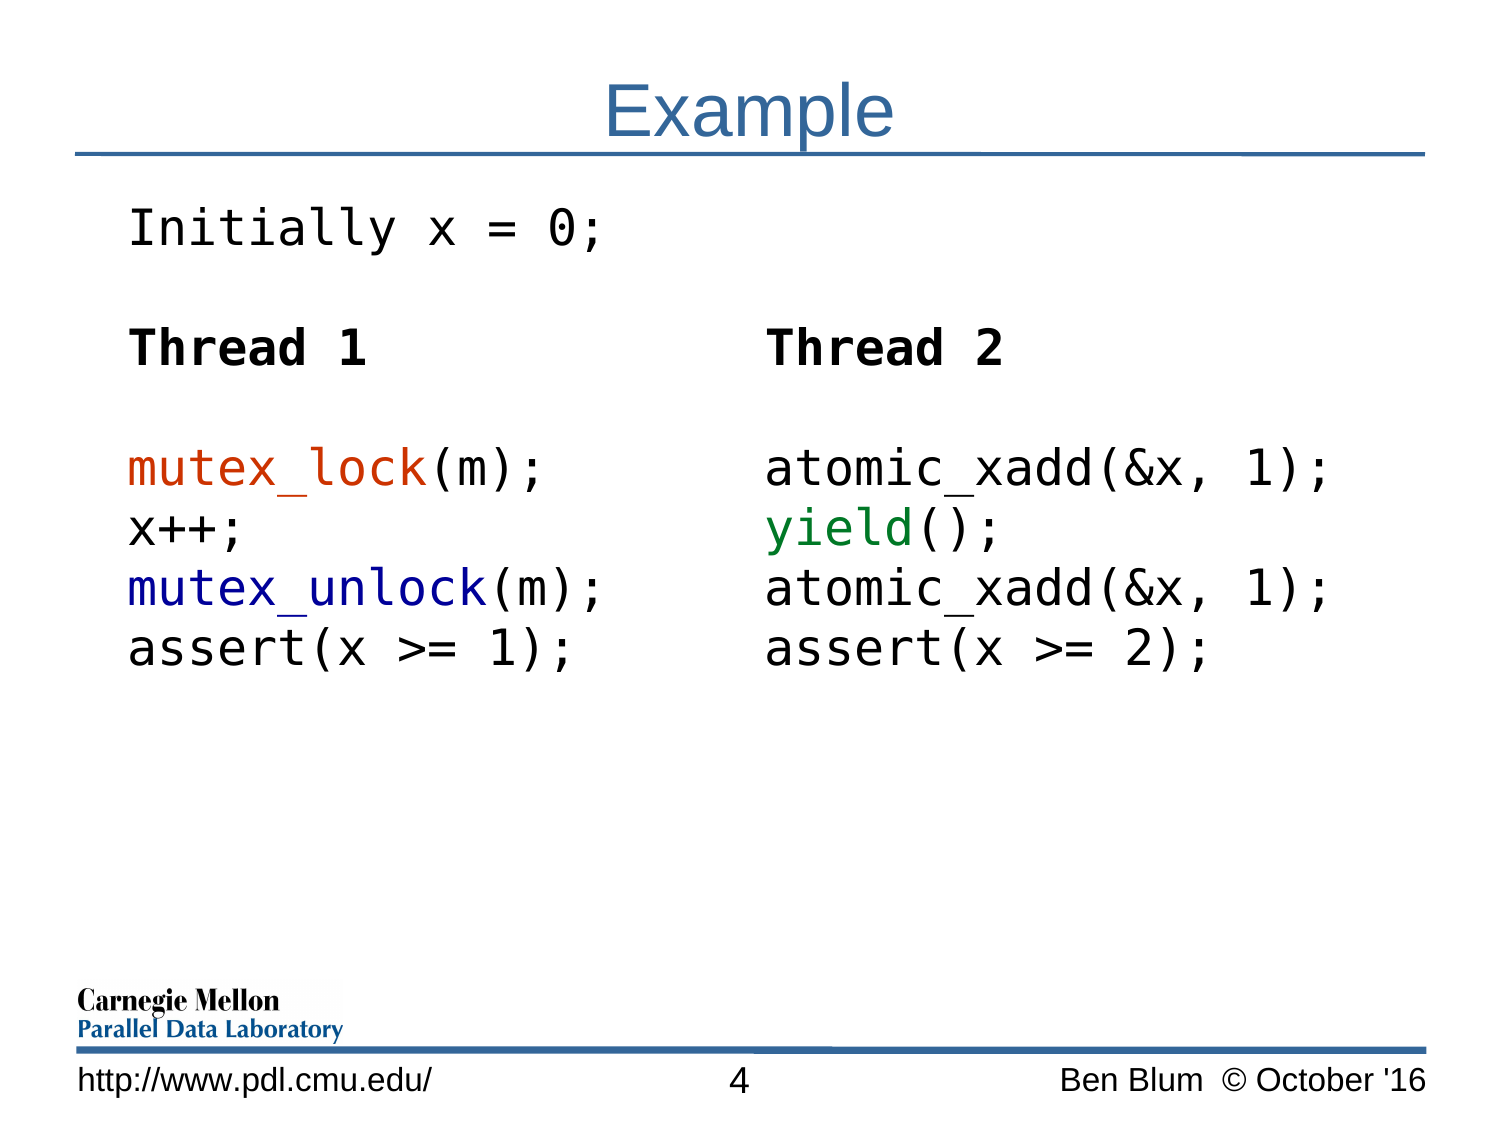

# Example
Initially x = 0;
Thread 1
mutex_lock(m);
x++;
mutex_unlock(m);
assert(x >= 1);
Thread 2
atomic_xadd(&x, 1);
yield();
atomic_xadd(&x, 1);
assert(x >= 2);
4